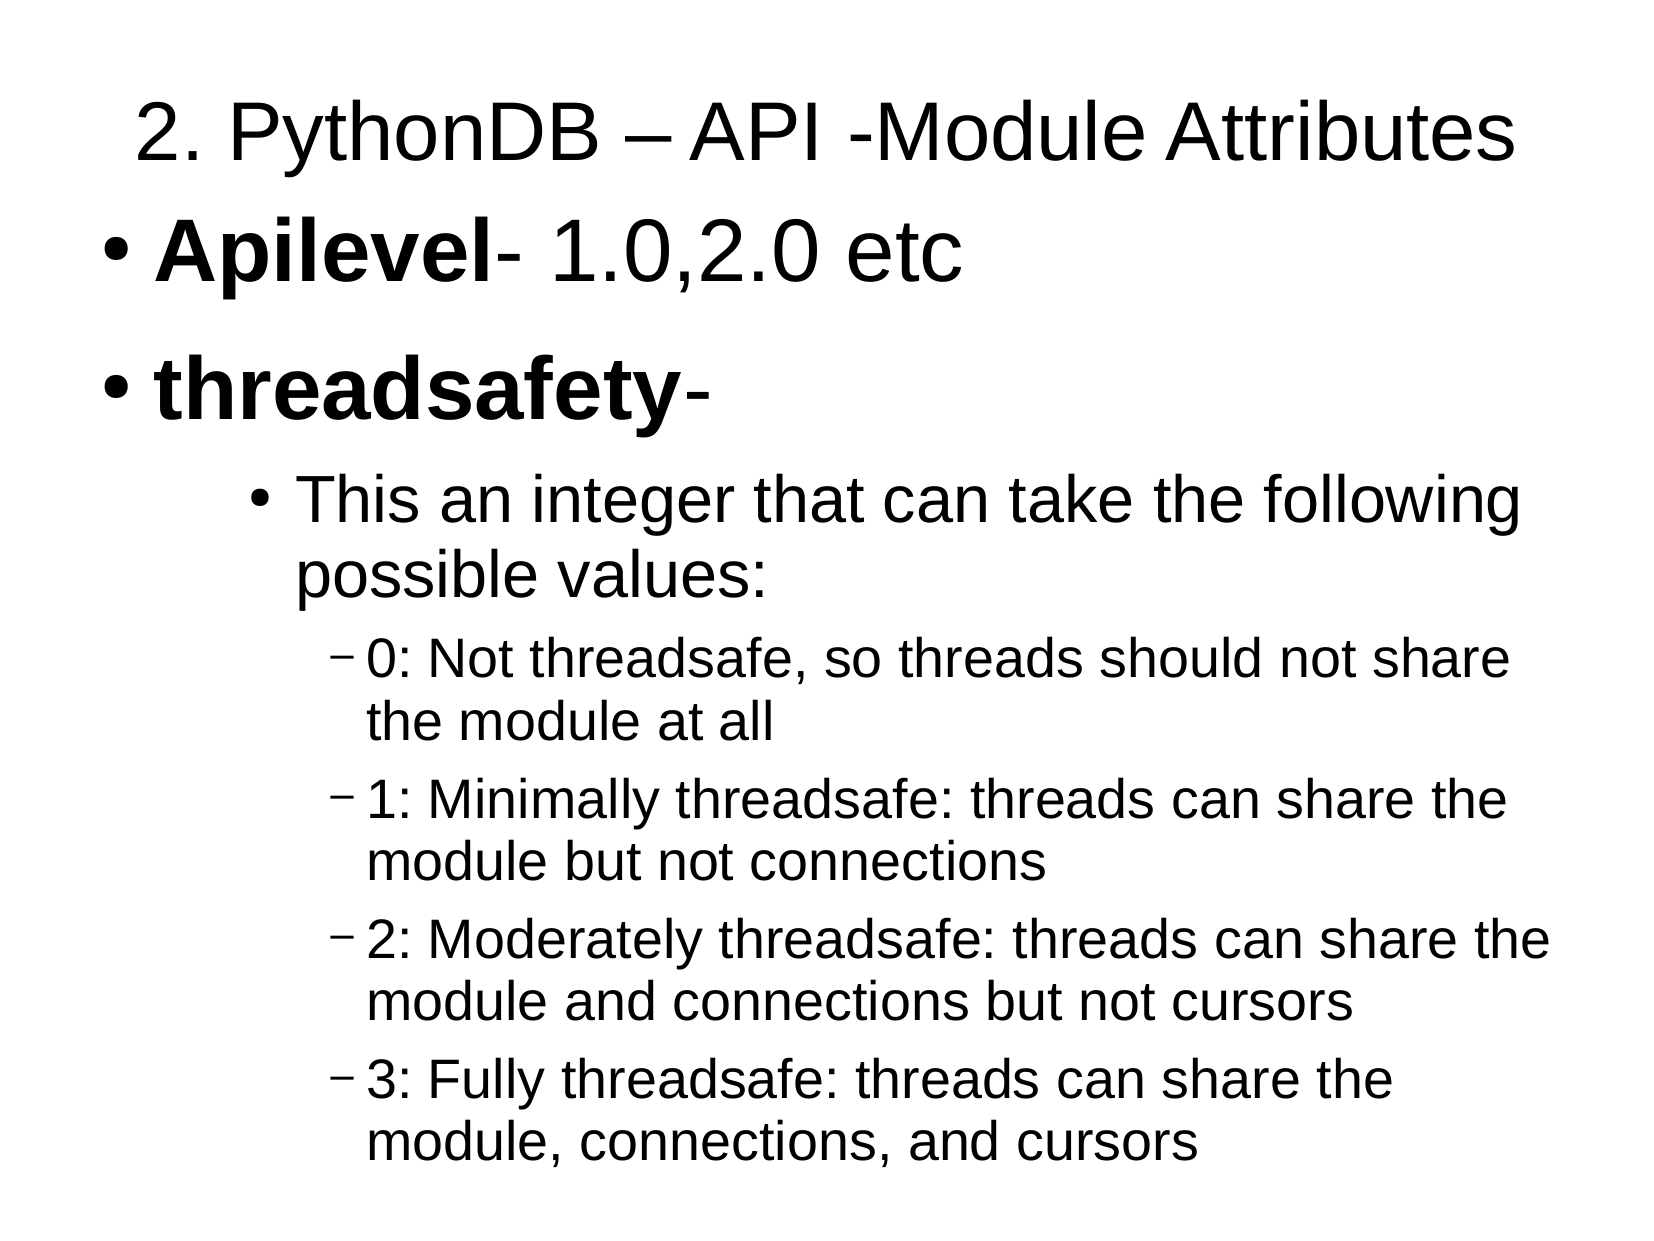

# 2. PythonDB – API -Module Attributes
Apilevel- 1.0,2.0 etc
threadsafety-
This an integer that can take the following possible values:
0: Not threadsafe, so threads should not share the module at all
1: Minimally threadsafe: threads can share the module but not connections
2: Moderately threadsafe: threads can share the module and connections but not cursors
3: Fully threadsafe: threads can share the module, connections, and cursors